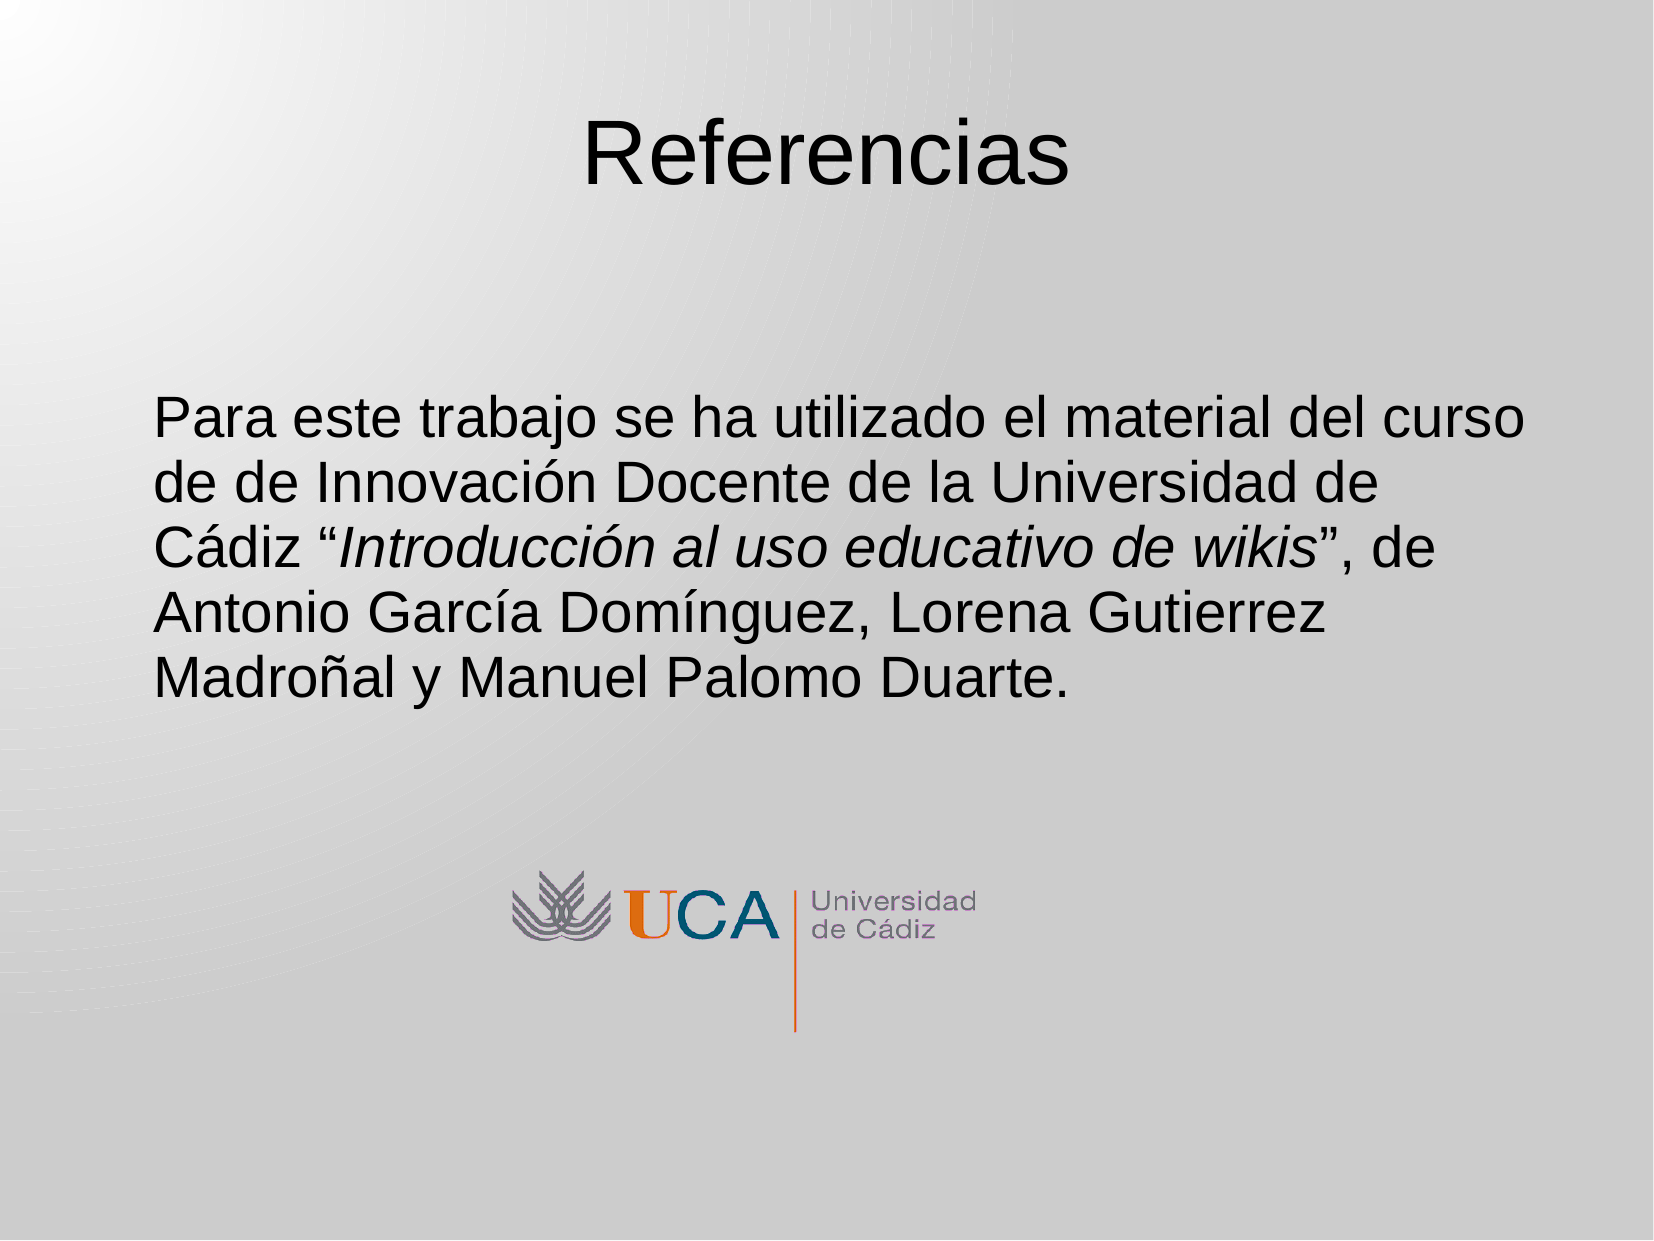

# Referencias
Para este trabajo se ha utilizado el material del curso de de Innovación Docente de la Universidad de Cádiz “Introducción al uso educativo de wikis”, de Antonio García Domínguez, Lorena Gutierrez Madroñal y Manuel Palomo Duarte.